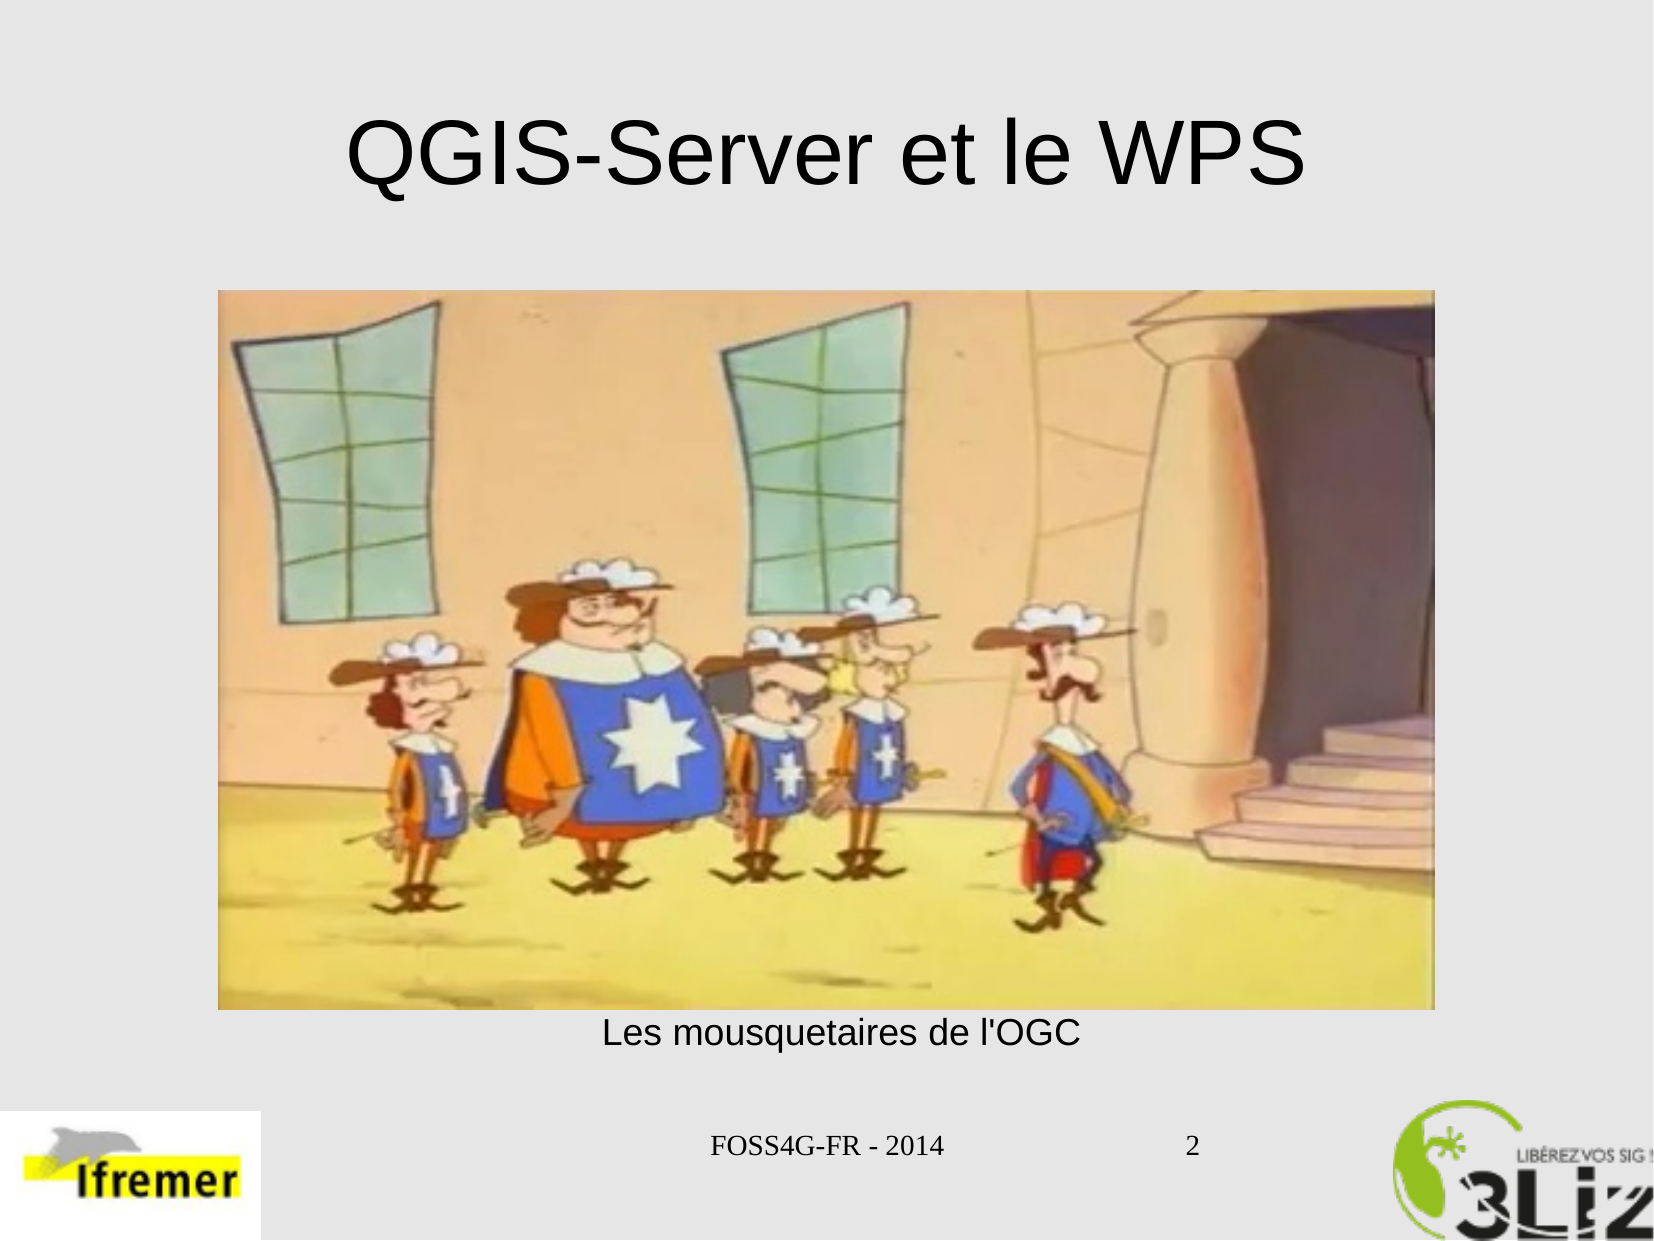

# QGIS-Server et le WPS
Les mousquetaires de l'OGC
FOSS4G-FR - 2014
2